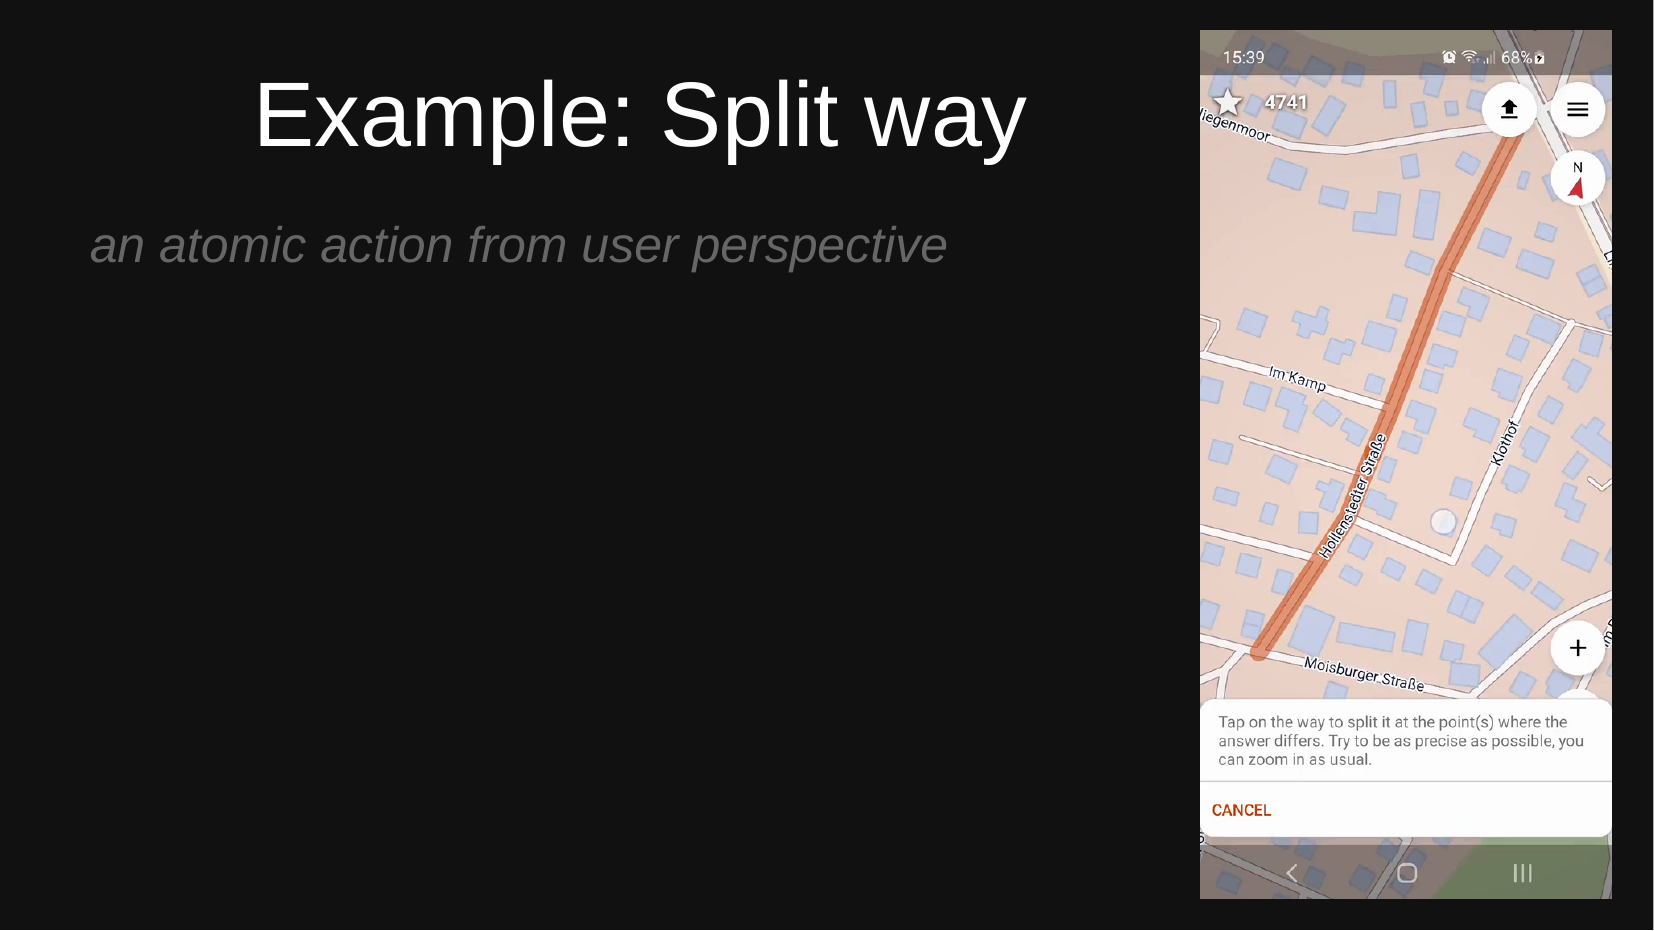

# Example: Split way
an atomic action from user perspective